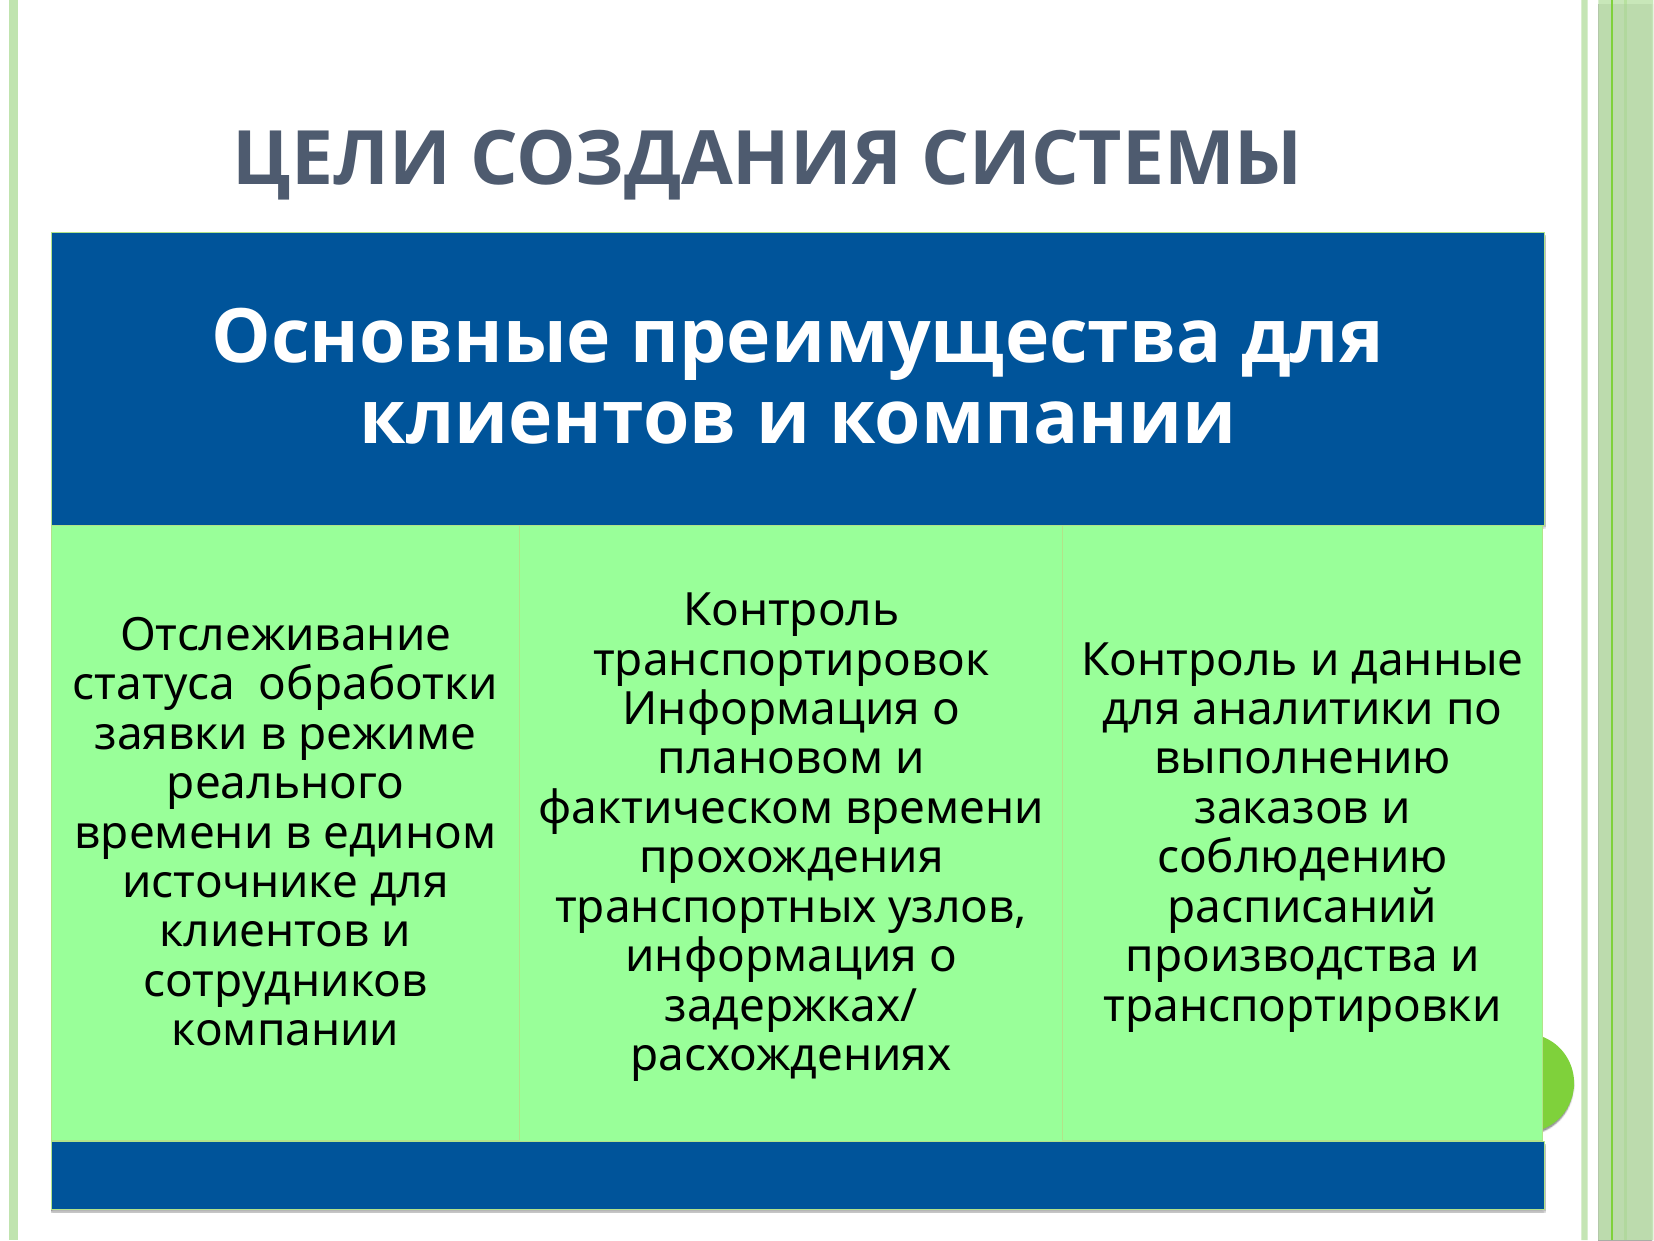

# Цели создания системы
Основные преимущества для клиентов и компании
Контроль и данные для аналитики по выполнению заказов и соблюдению расписаний производства и транспортировки
Отслеживание статуса обработки заявки в режиме реального времени в едином источнике для клиентов и сотрудников компании
Контроль транспортировок Информация о плановом и фактическом времени прохождения транспортных узлов, информация о задержках/ расхождениях